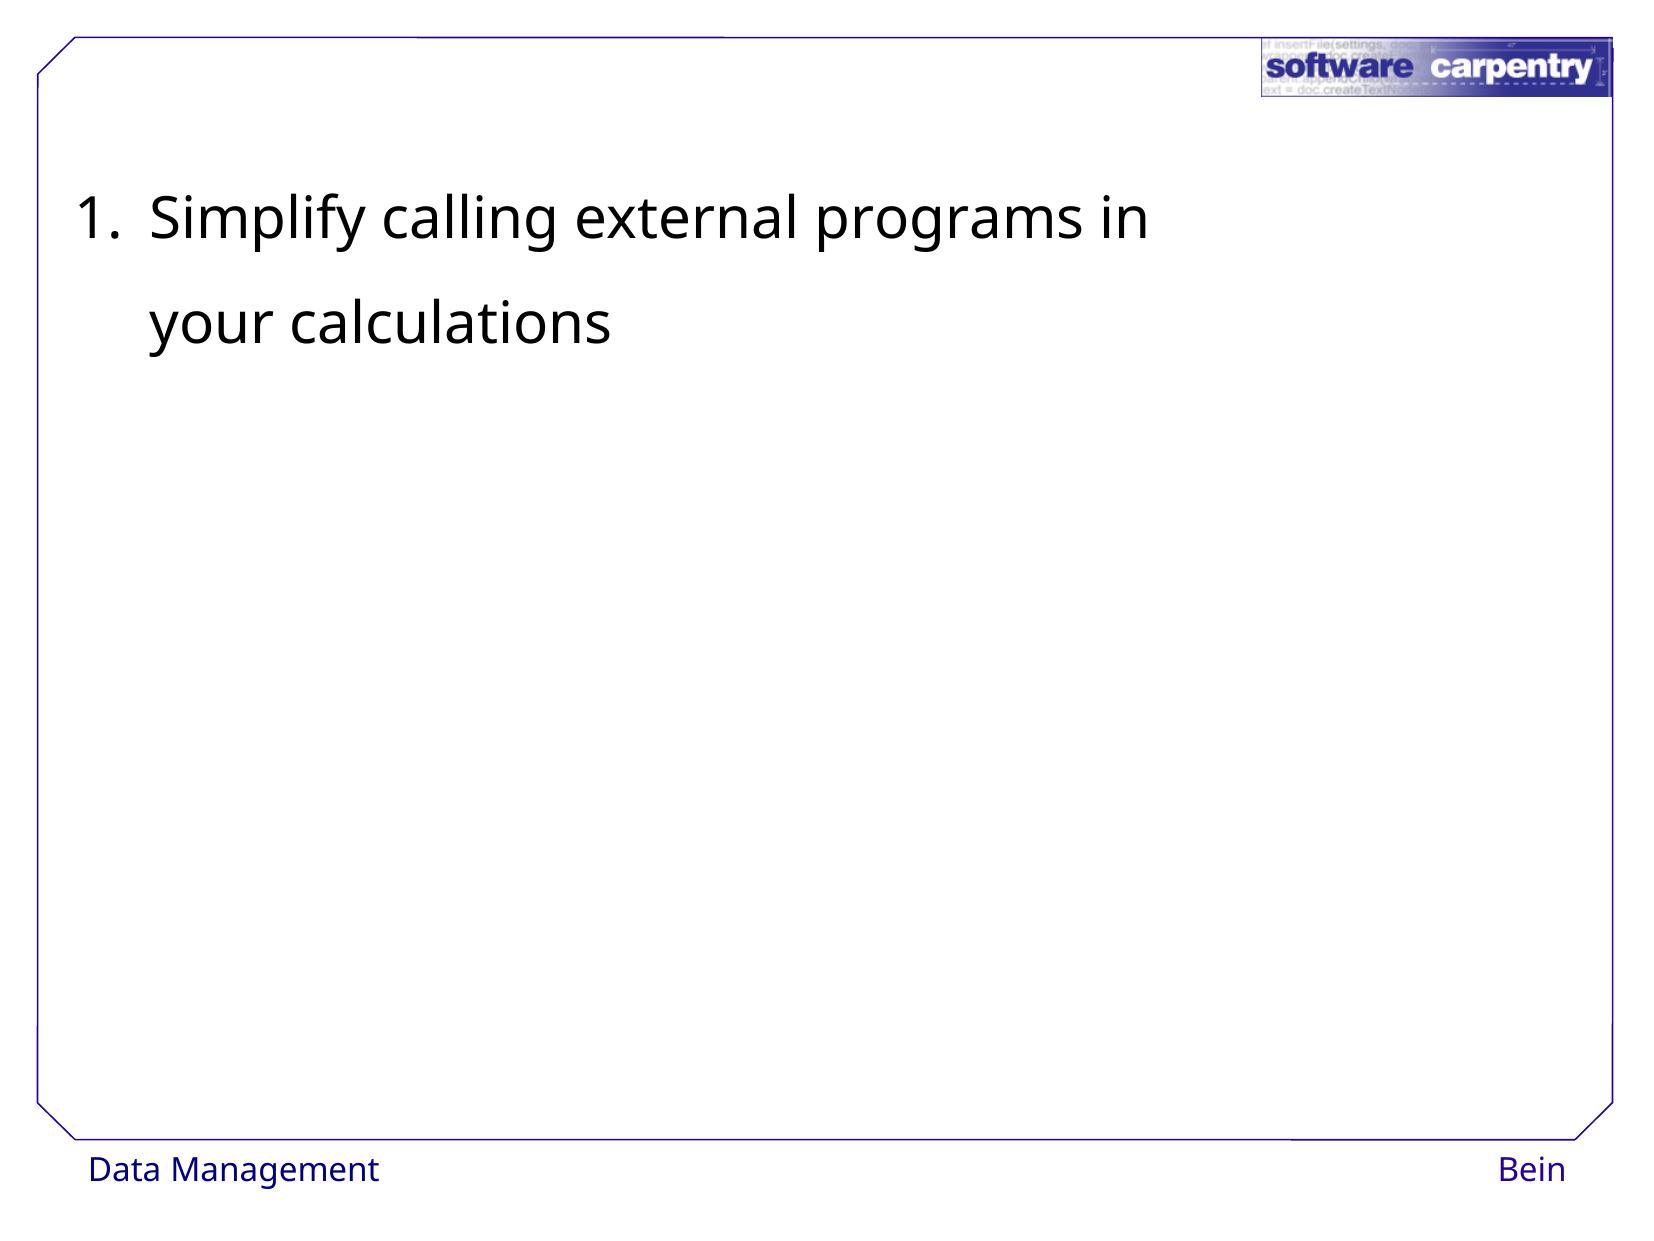

1.	Simplify calling external programs in
	your calculations